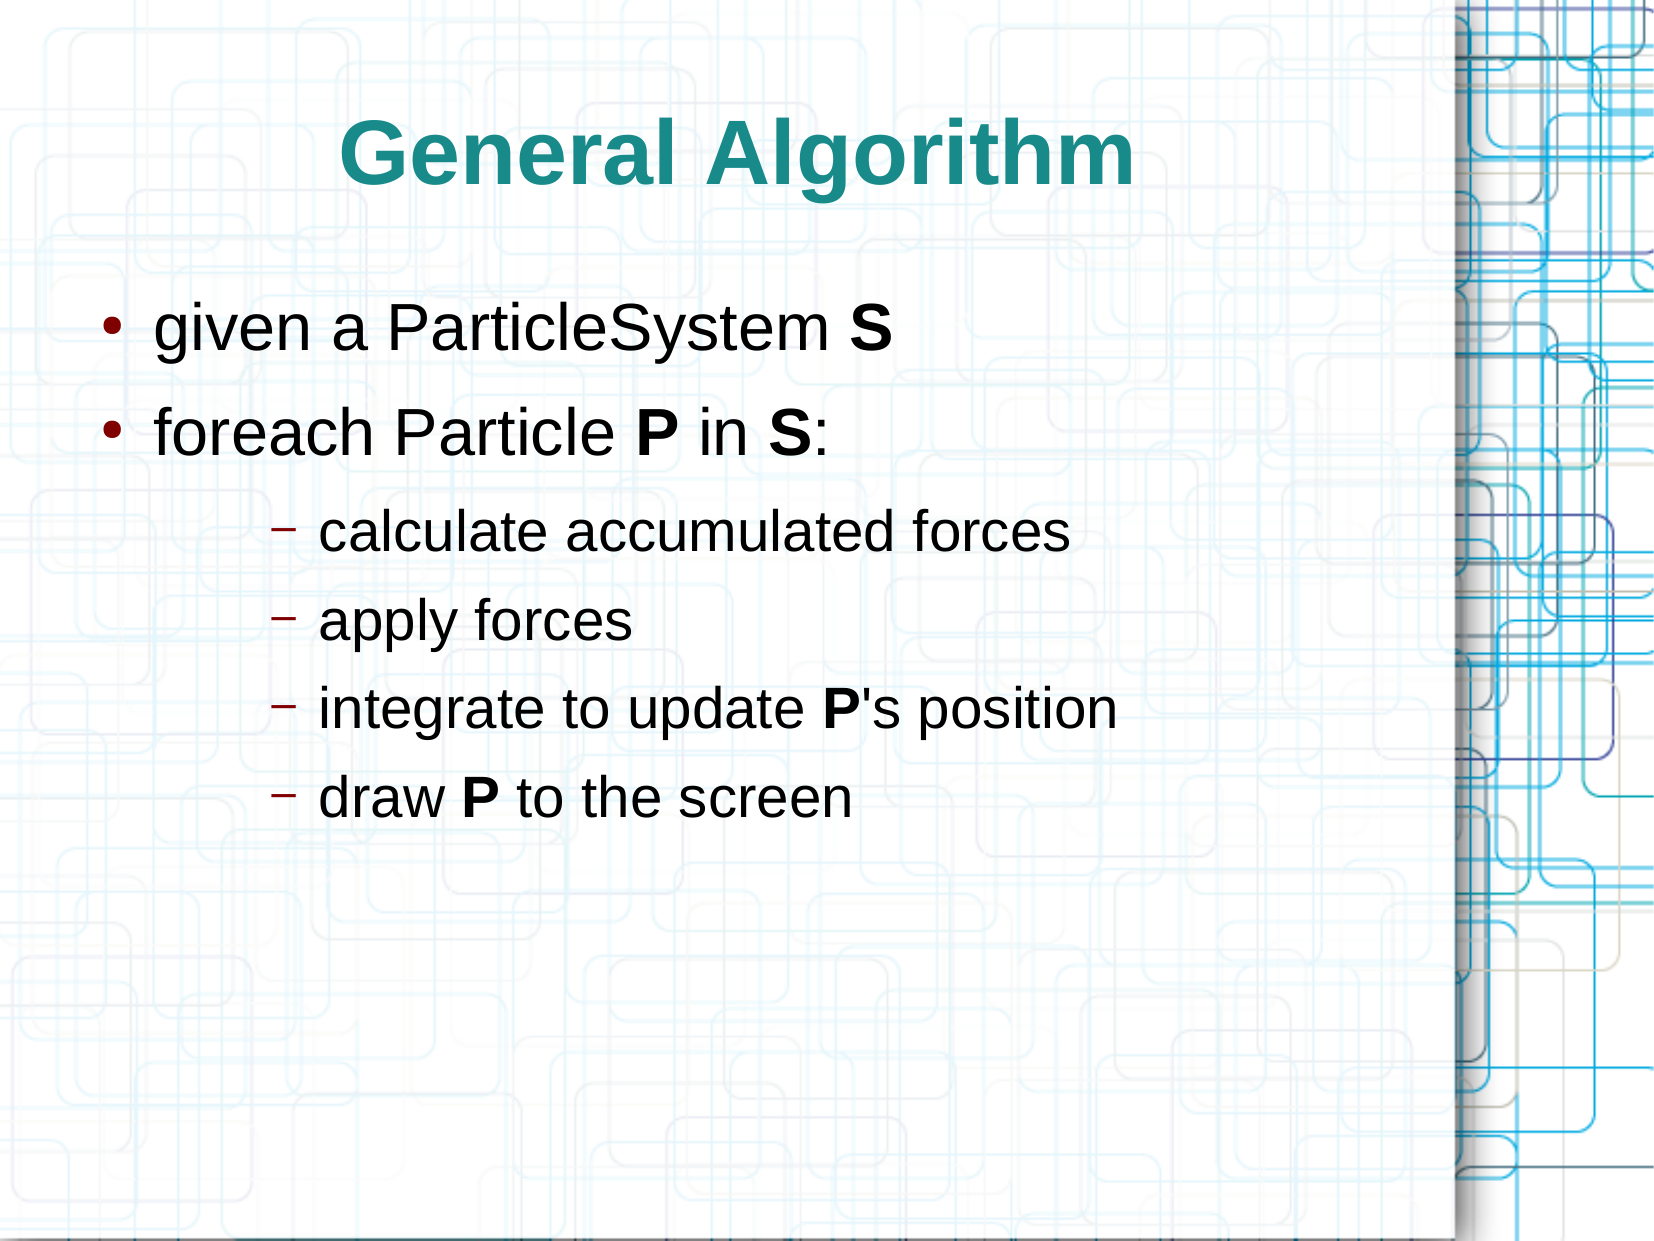

# General Algorithm
given a ParticleSystem S
foreach Particle P in S:
calculate accumulated forces
apply forces
integrate to update P's position
draw P to the screen